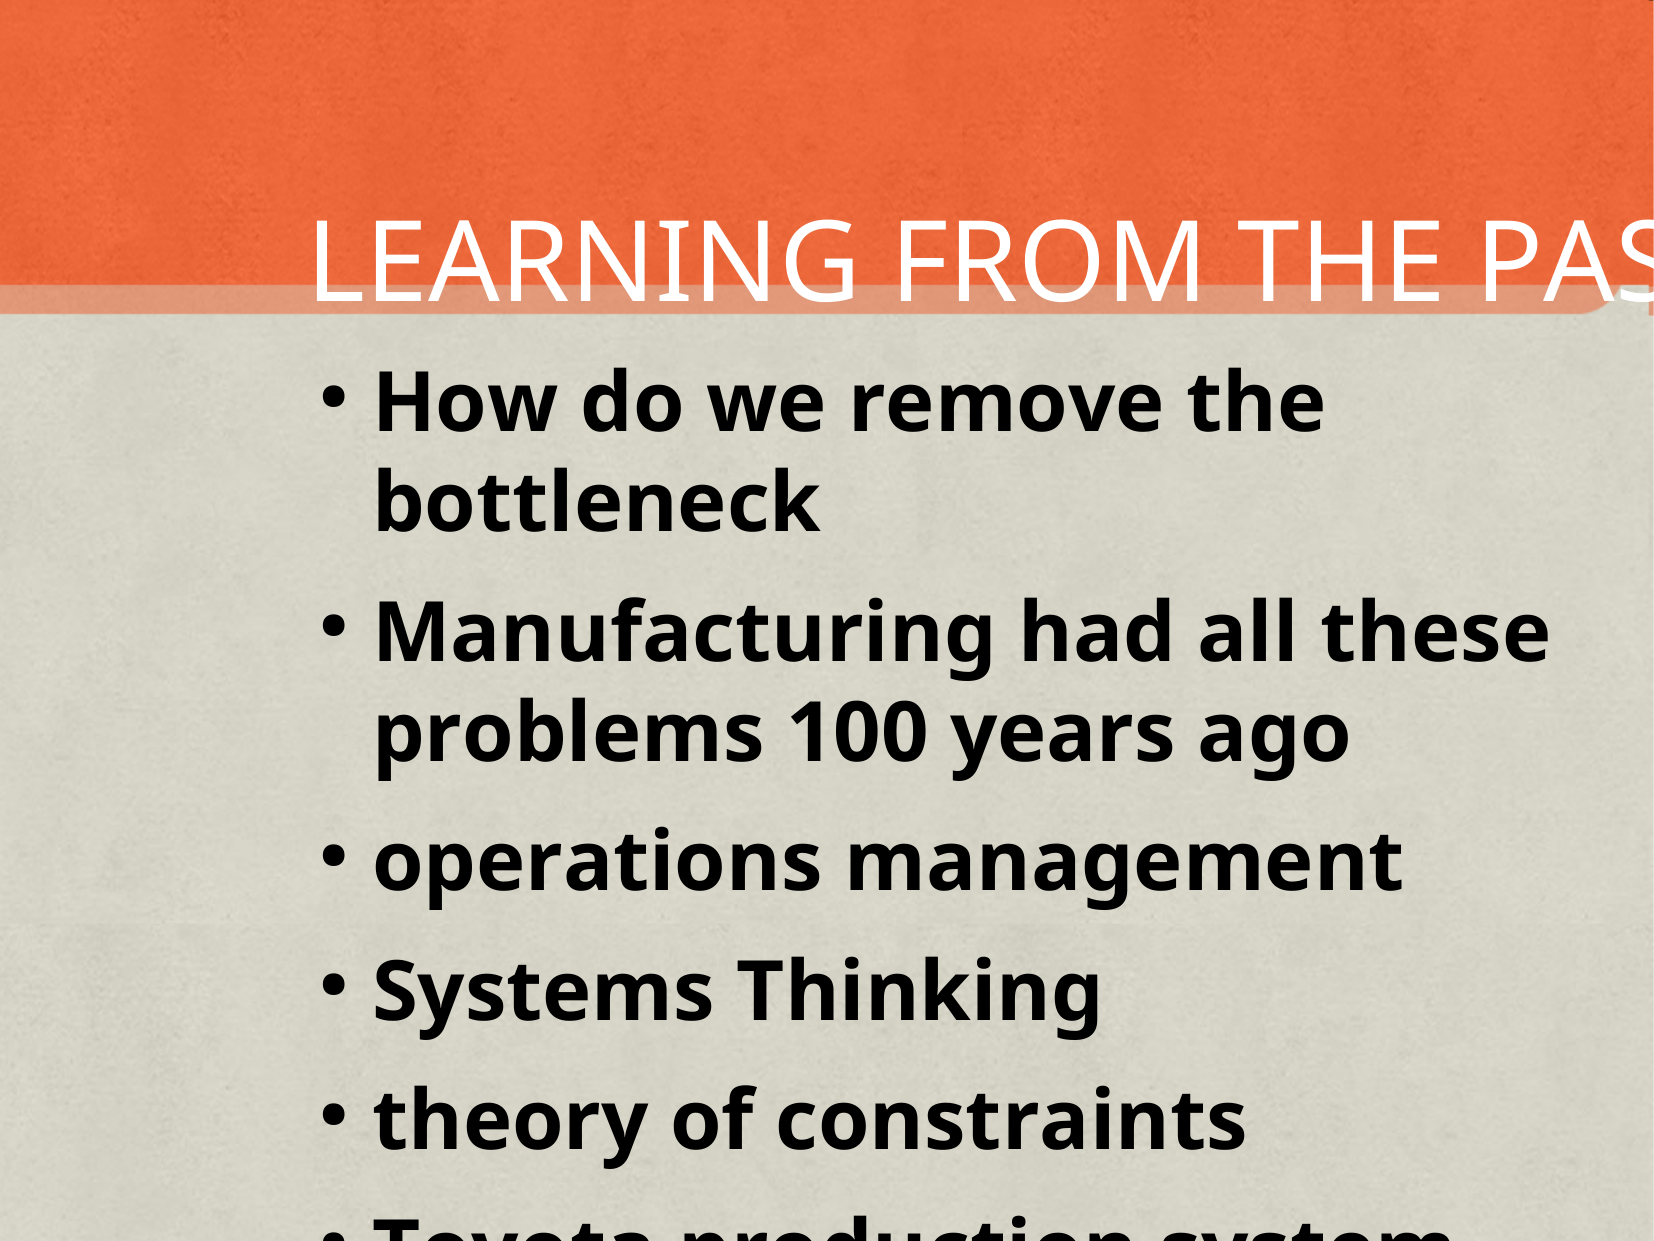

# LEARNING FROM THE PAST
How do we remove the bottleneck
Manufacturing had all these problems 100 years ago
operations management
Systems Thinking
theory of constraints
Toyota production system